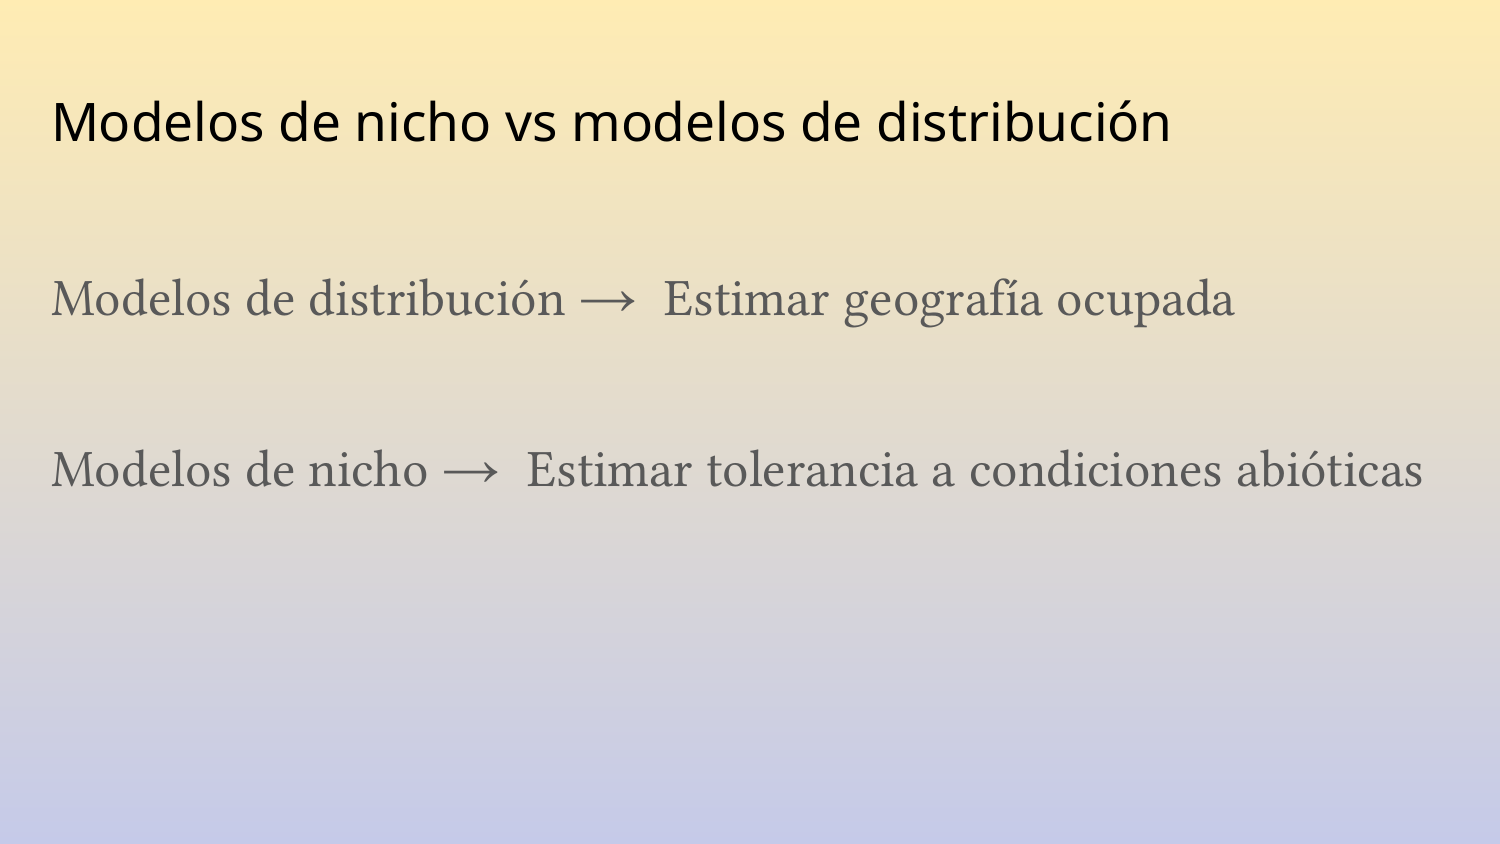

# Modelos de nicho vs modelos de distribución
Modelos de distribución → Estimar geografía ocupada
Modelos de nicho → Estimar tolerancia a condiciones abióticas